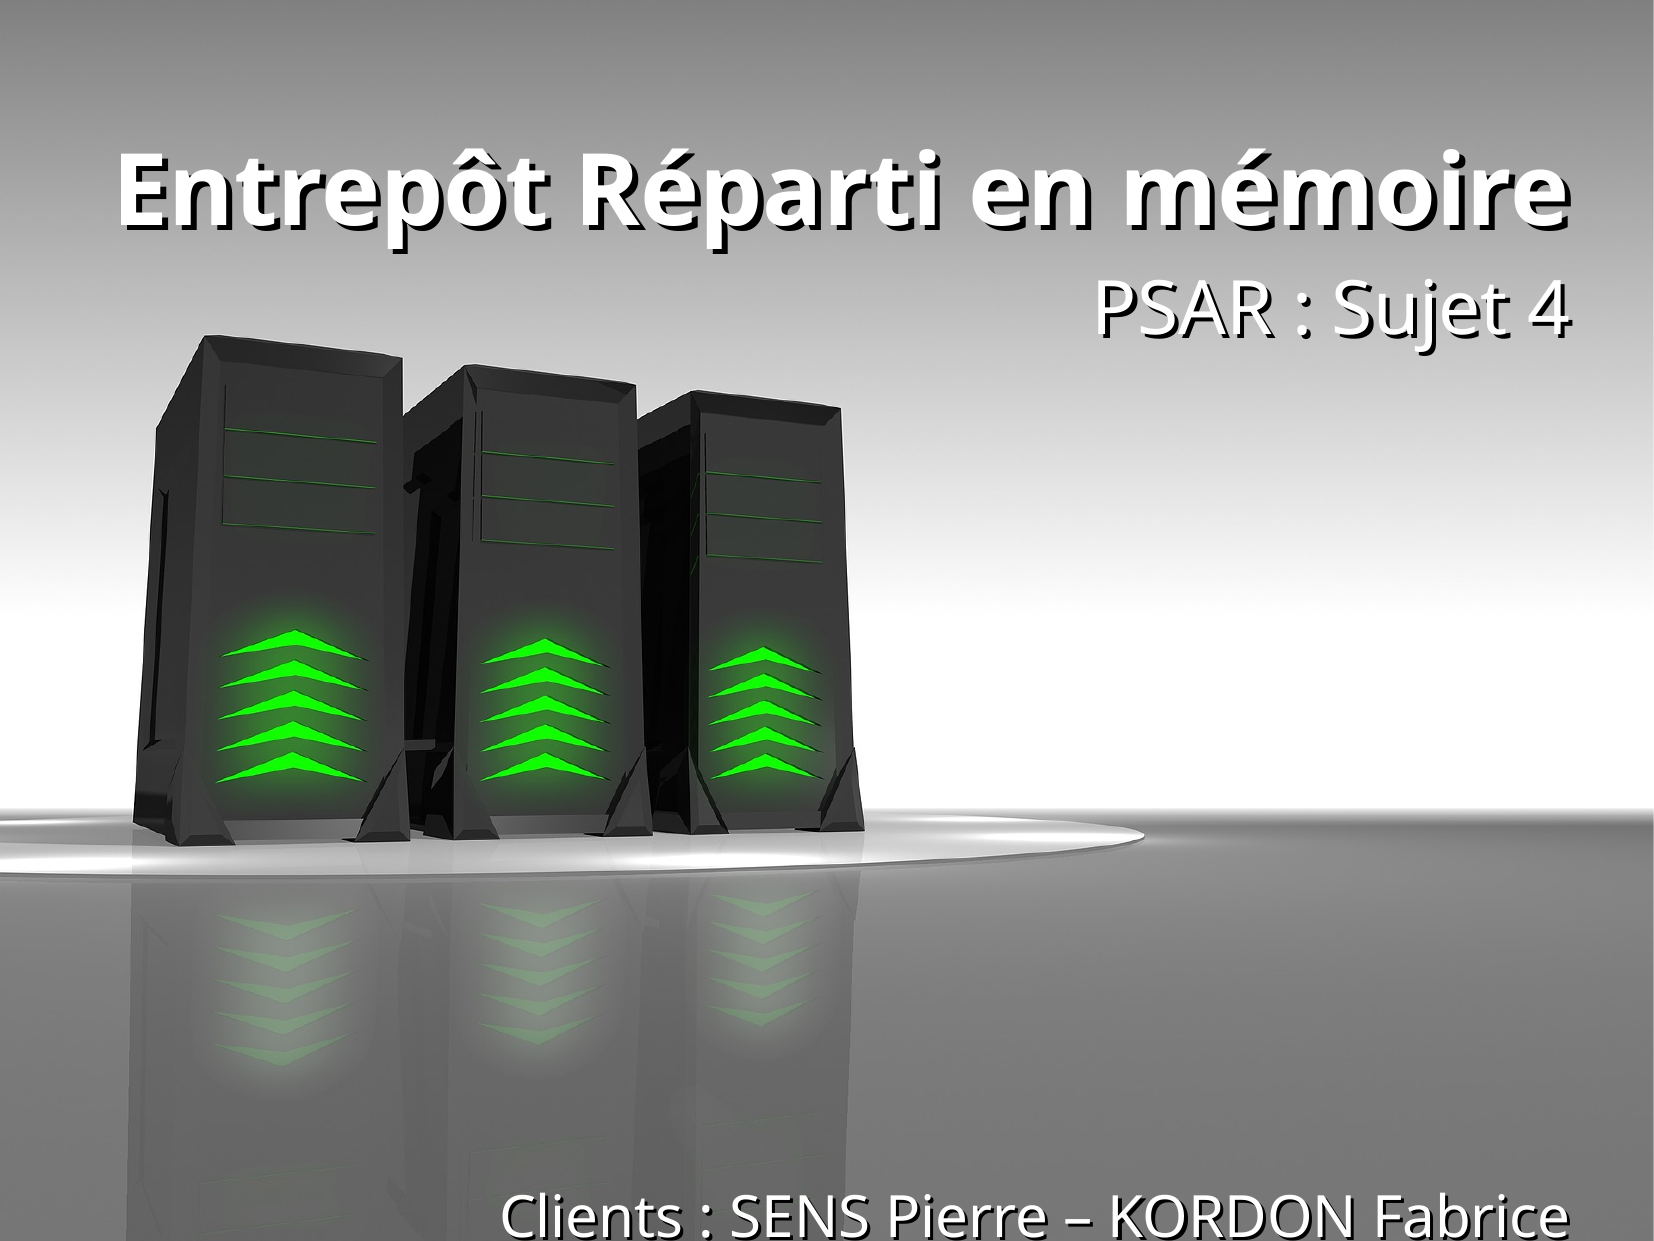

# Entrepôt Réparti en mémoire
PSAR : Sujet 4
Clients : SENS Pierre – KORDON Fabrice
Auteurs : MARECAR Farzana – HE Chenhui